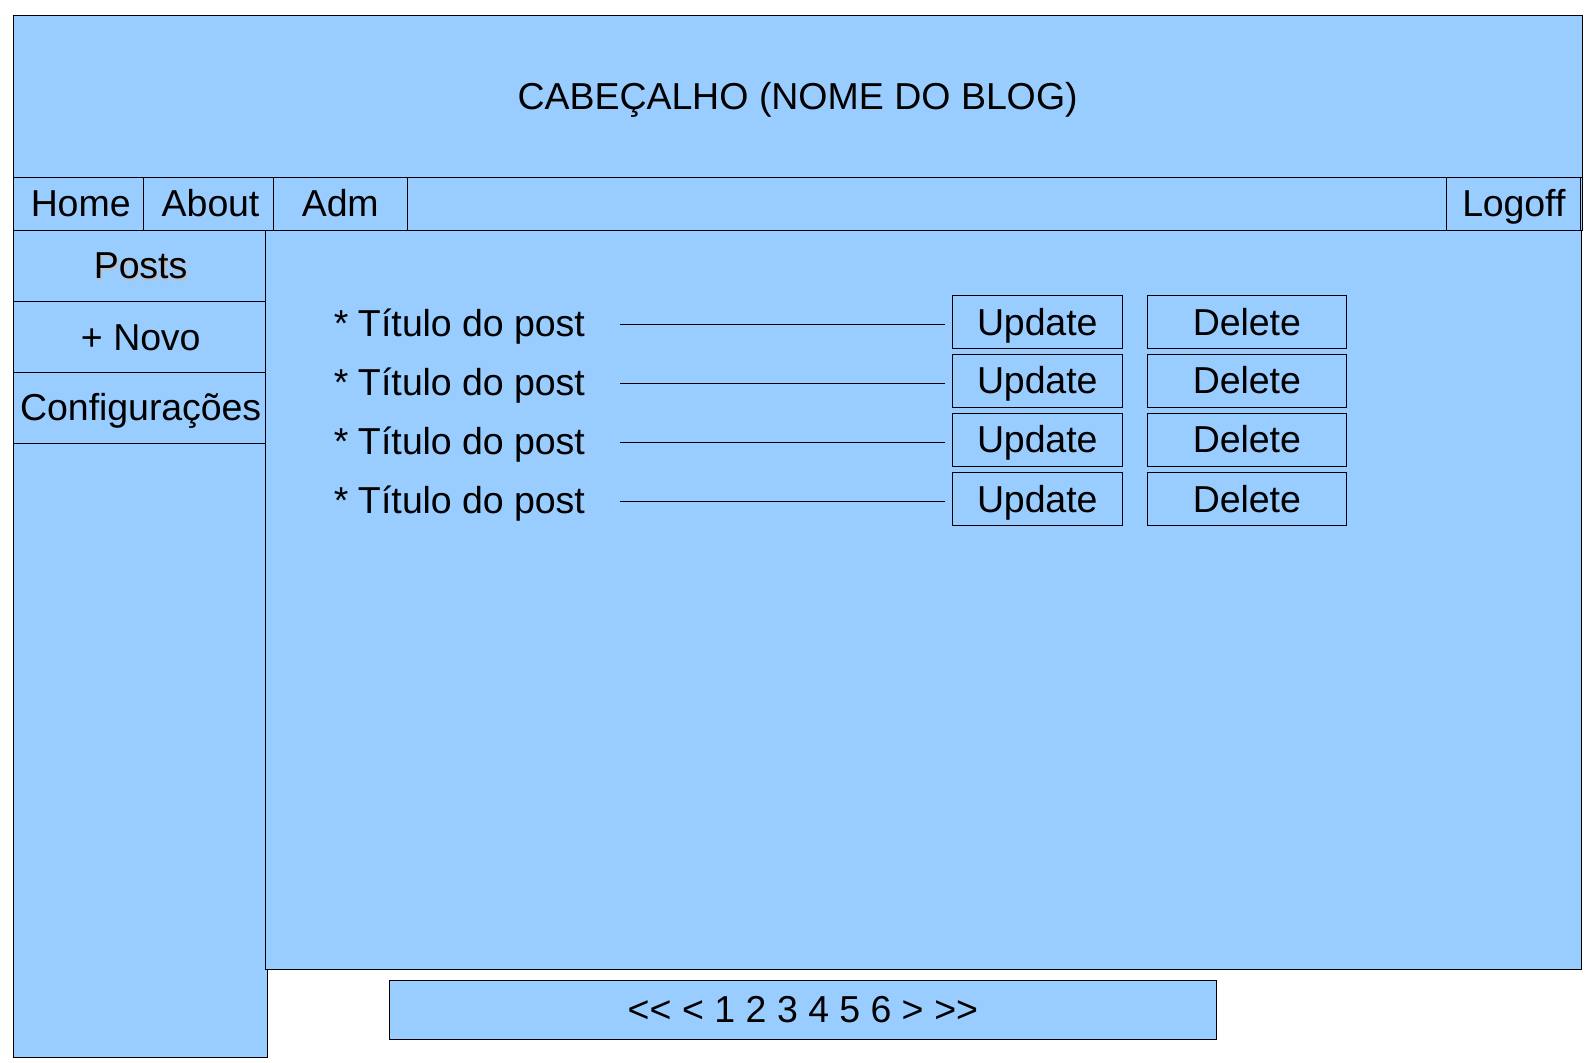

CABEÇALHO (NOME DO BLOG)
Logoff
Home
About
Adm
Posts
* Título do post
Update
Delete
+ Novo
* Título do post
Update
Delete
Configurações
* Título do post
Update
Delete
* Título do post
Update
Delete
<< < 1 2 3 4 5 6 > >>